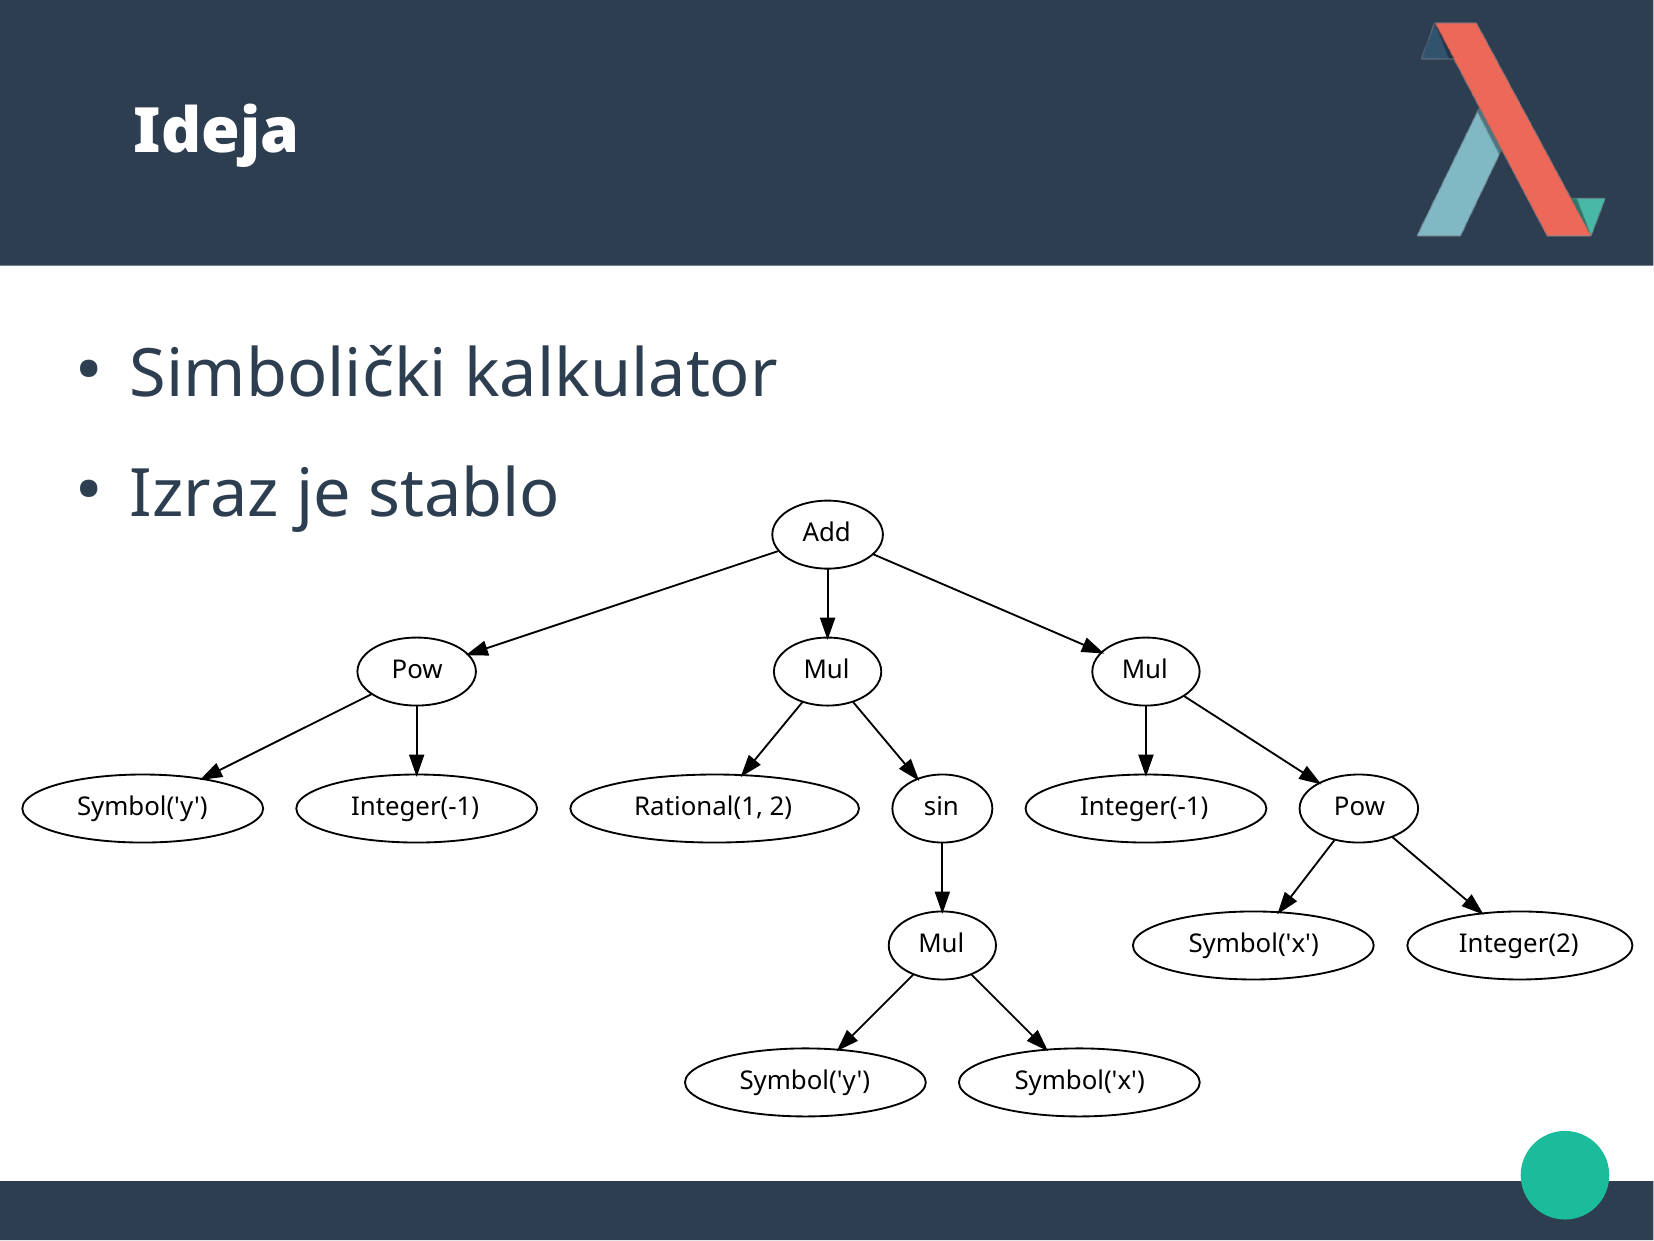

# Ideja
Simbolički kalkulator
Izraz je stablo